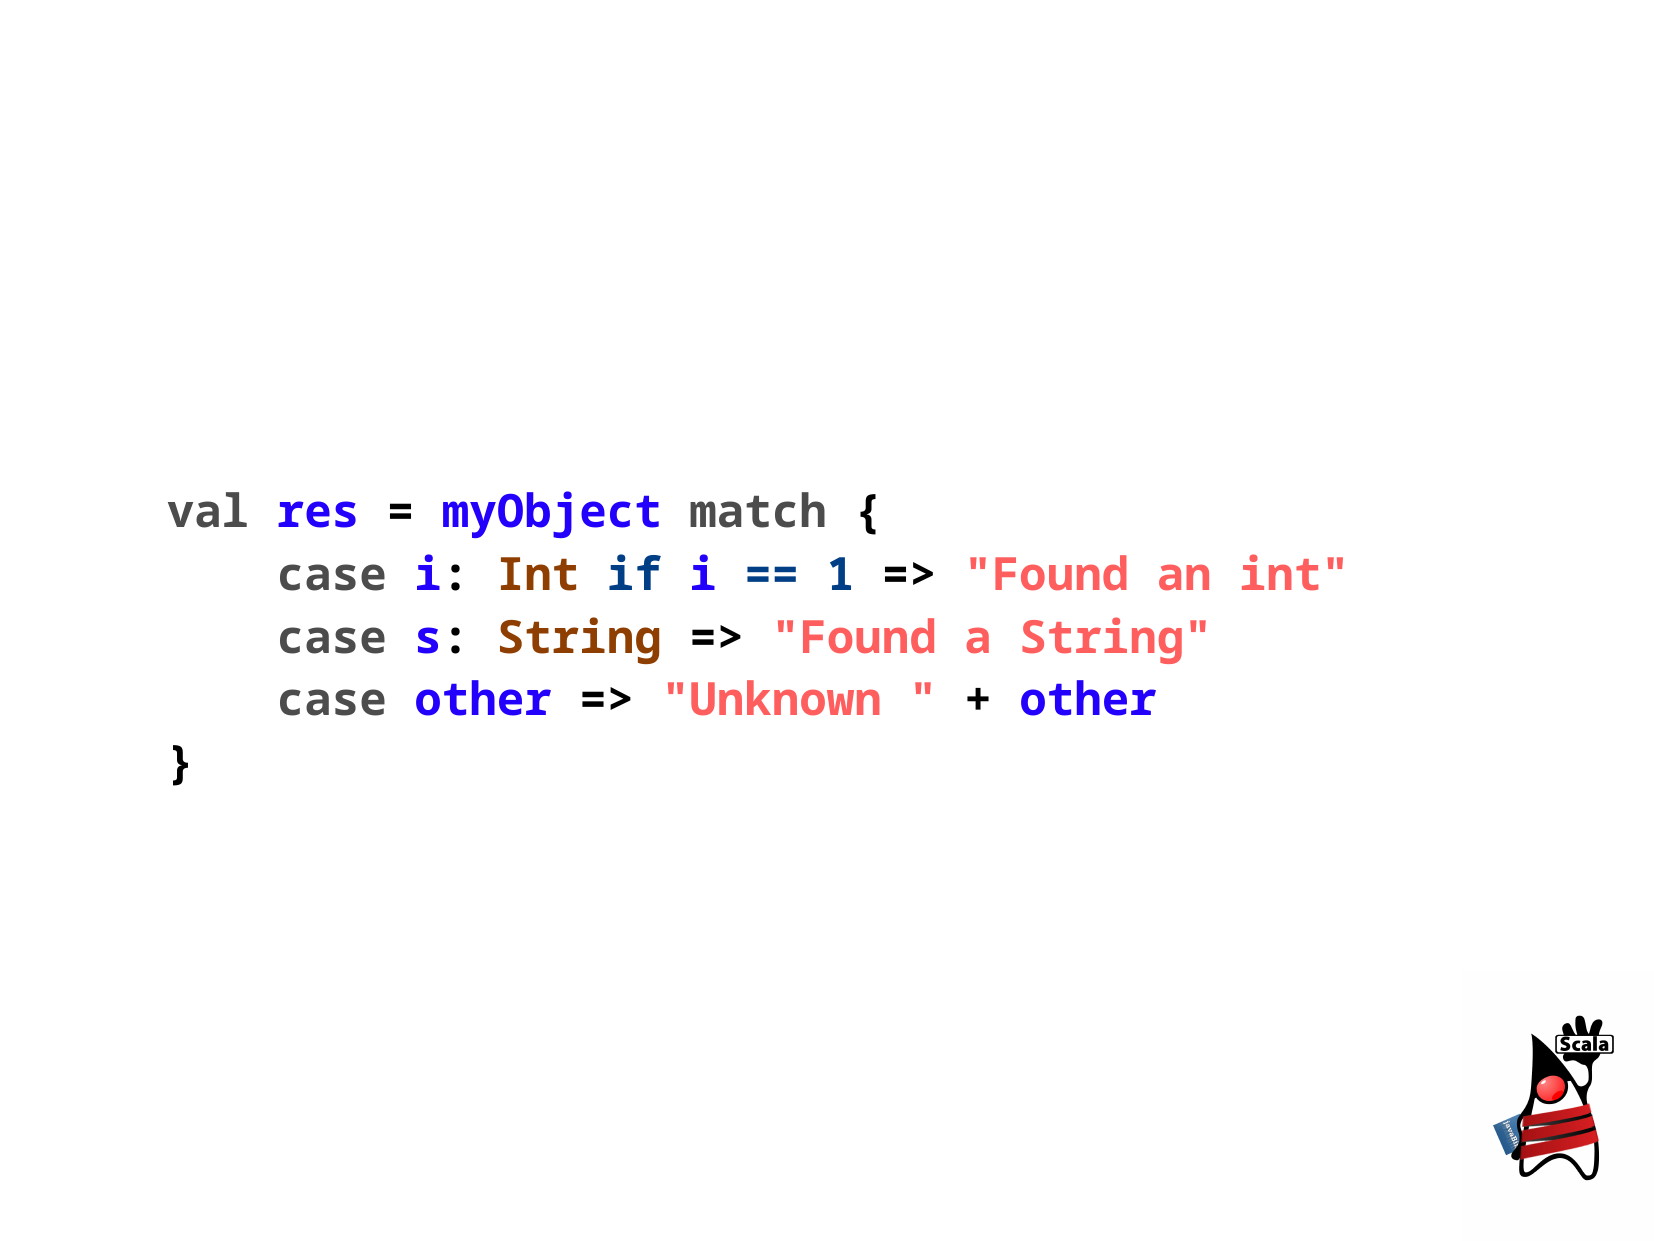

val res = myObject match {
 case i: Int if i == 1 => "Found an int"
 case s: String => "Found a String"
 case other => "Unknown " + other
}